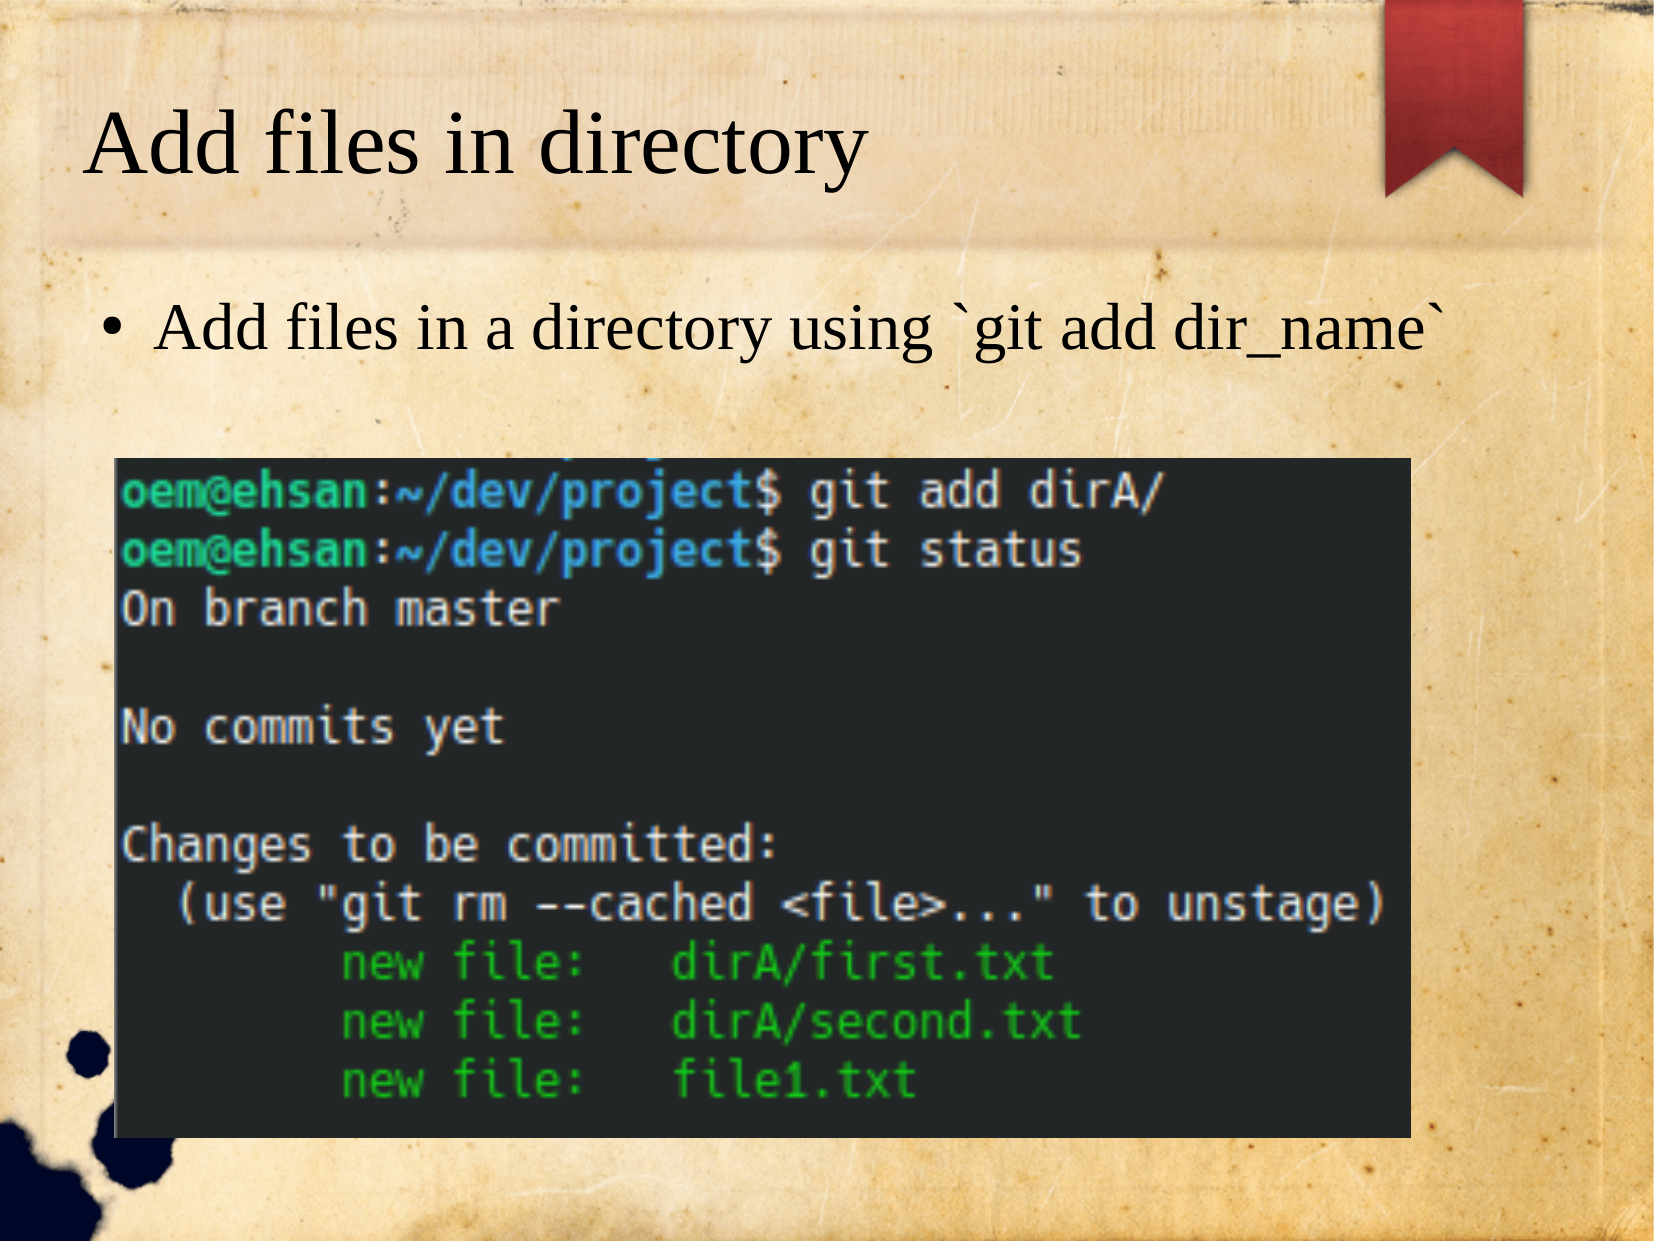

# Add files in directory
Add files in a directory using `git add dir_name`